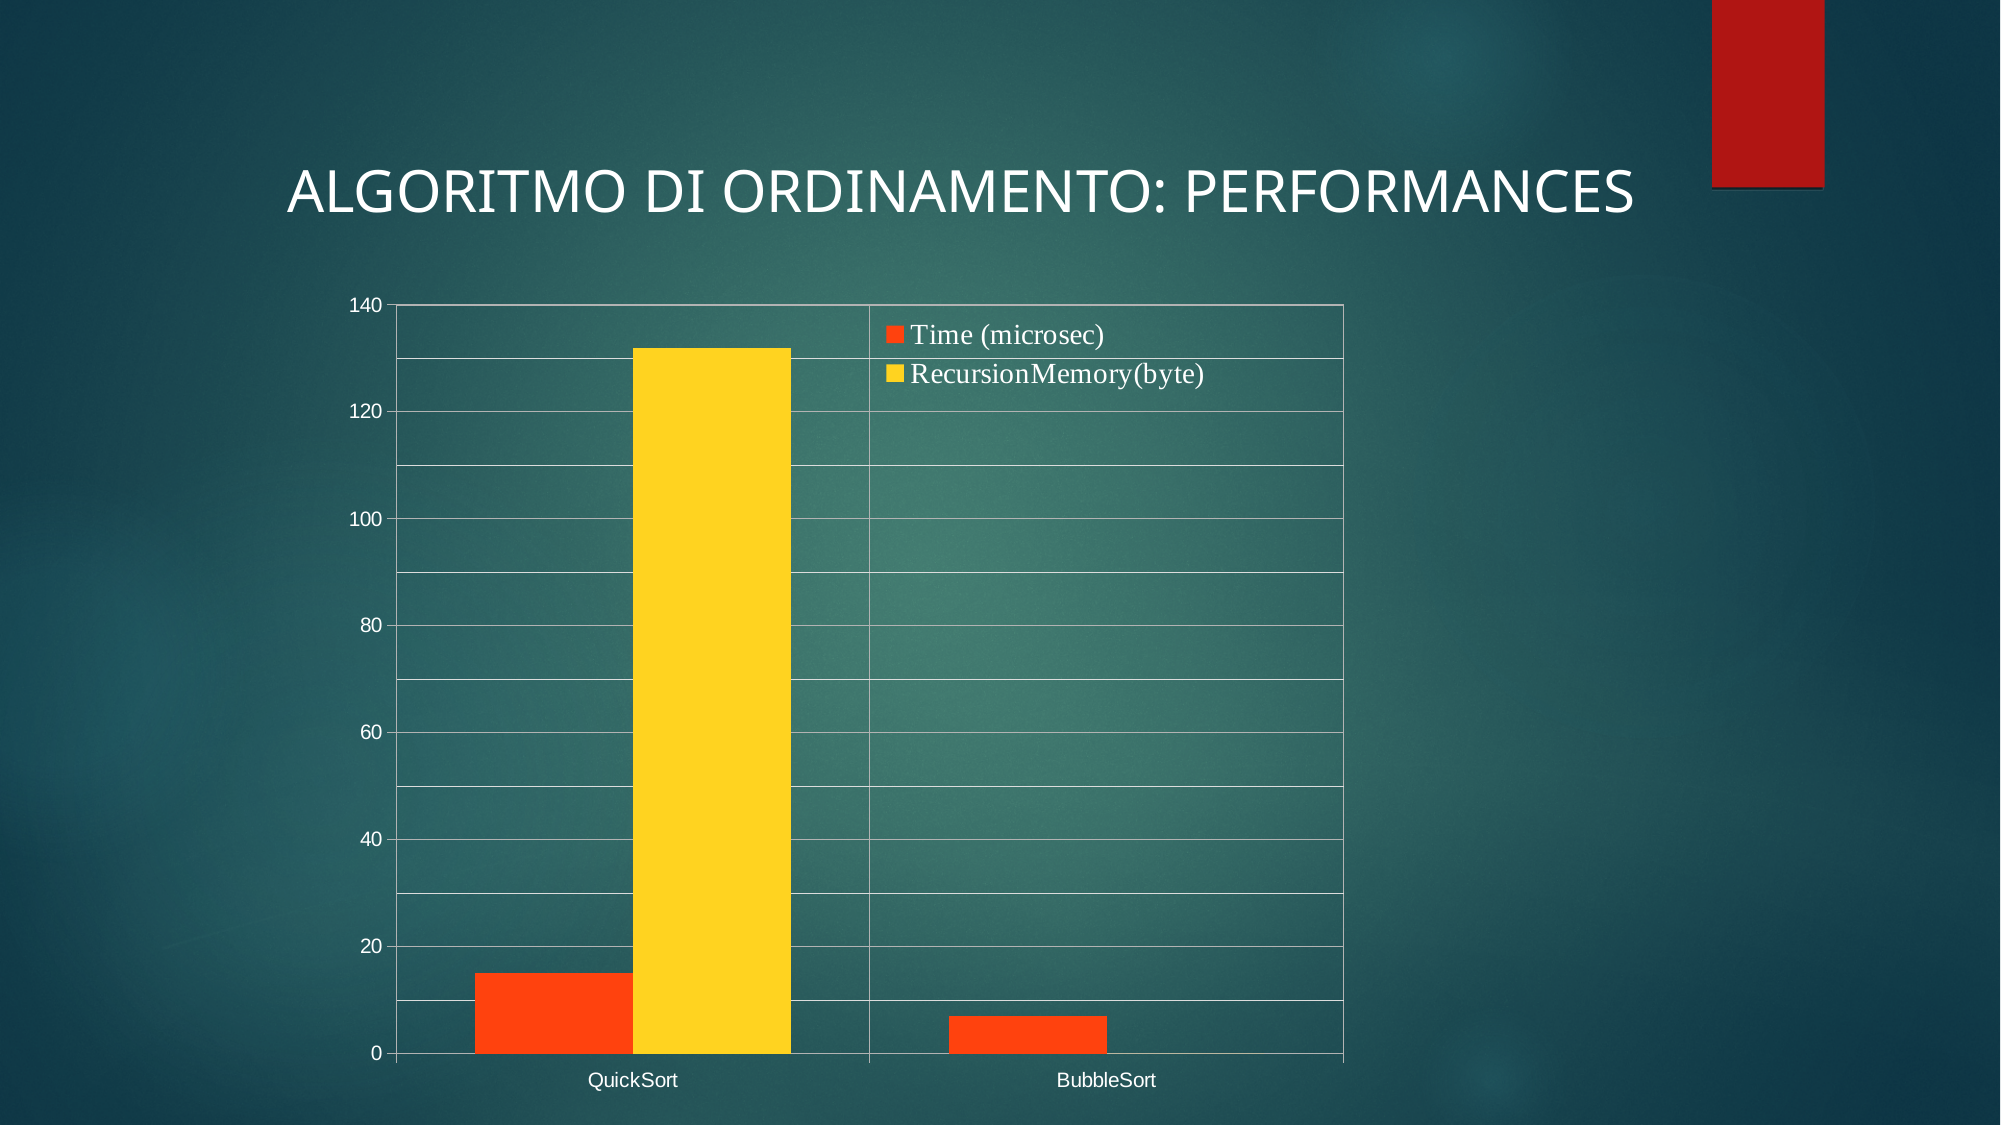

# ALGORITMO DI ORDINAMENTO: PERFORMANCES
### Chart
| Category | Time (microsec) | RecursionMemory(byte) |
|---|---|---|
| QuickSort | 15.0 | 132.0 |
| BubbleSort | 7.0 | 0.0 |